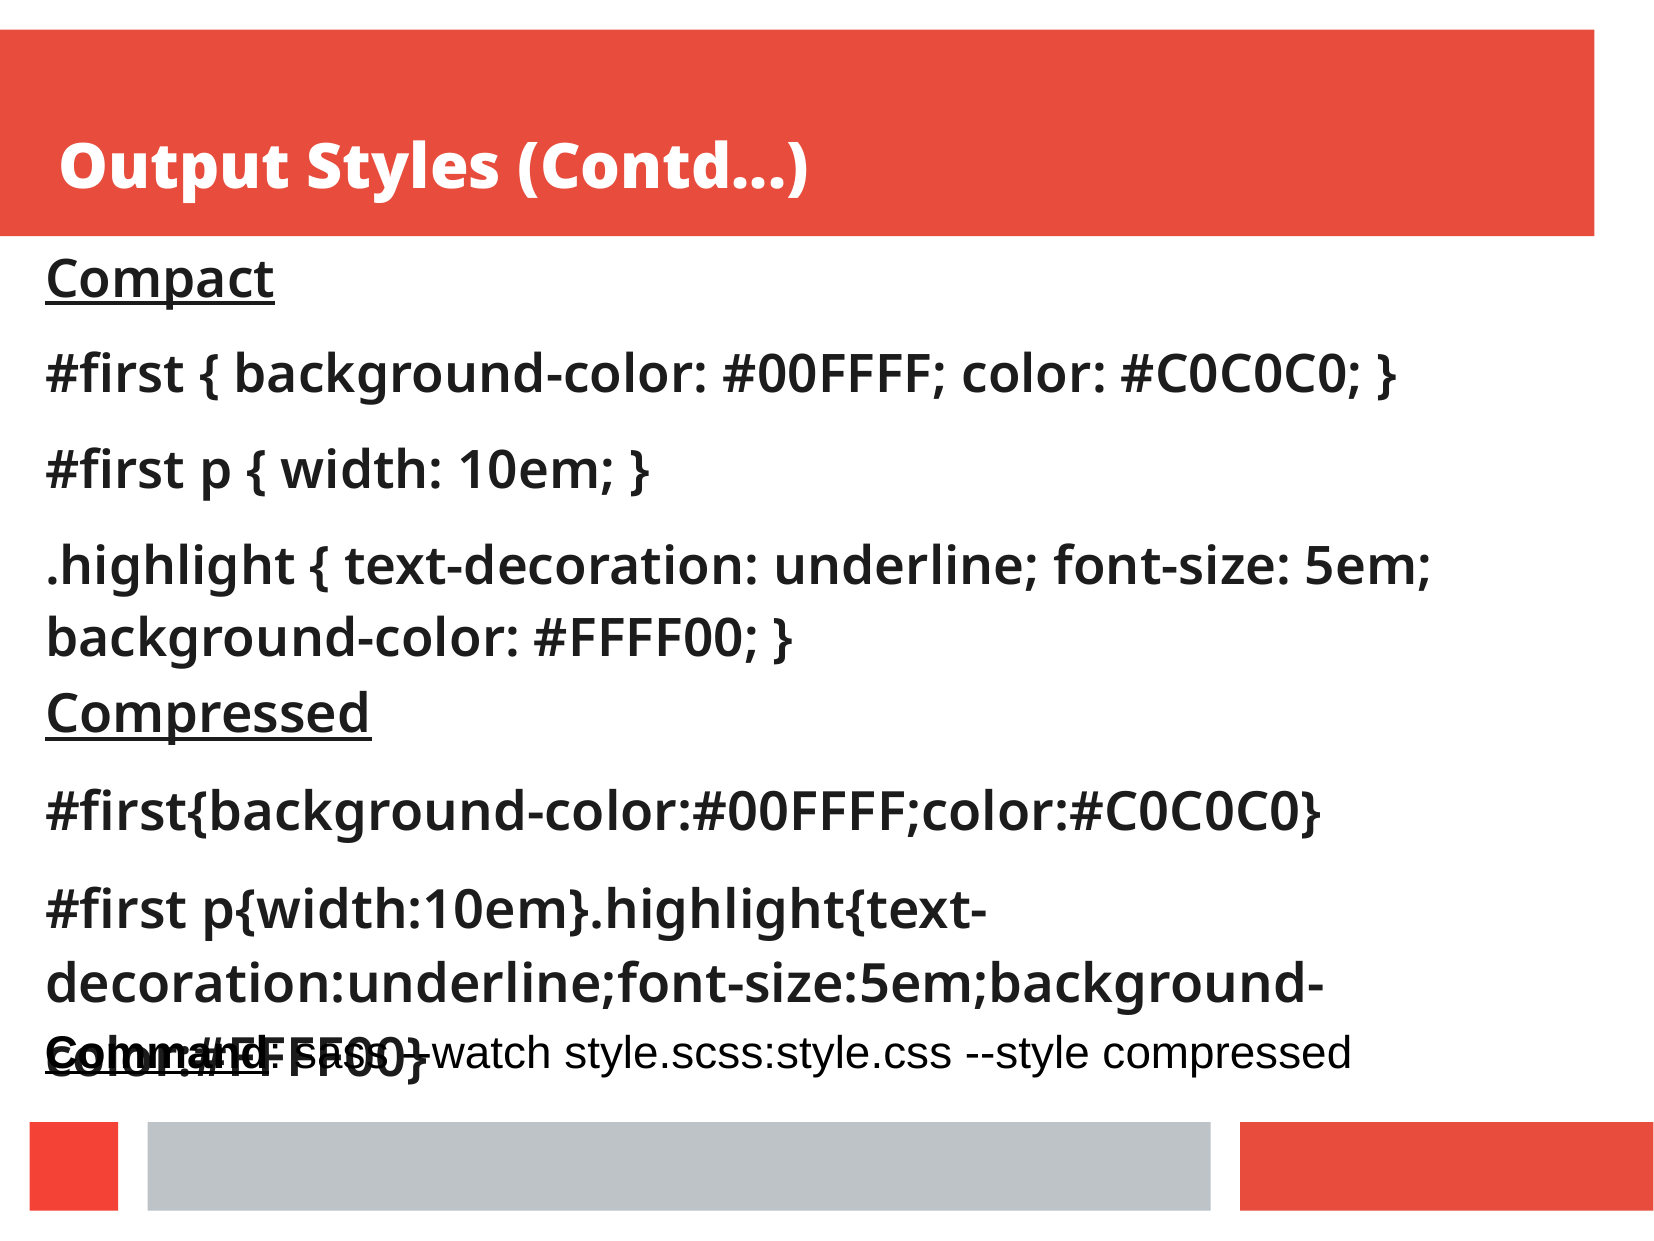

# Output Styles (Contd...)
Compact
#first { background-color: #00FFFF; color: #C0C0C0; }
#first p { width: 10em; }
.highlight { text-decoration: underline; font-size: 5em; background-color: #FFFF00; }
Compressed
#first{background-color:#00FFFF;color:#C0C0C0}
#first p{width:10em}.highlight{text-decoration:underline;font-size:5em;background-color:#FFFF00}
Command: sass --watch style.scss:style.css --style compressed